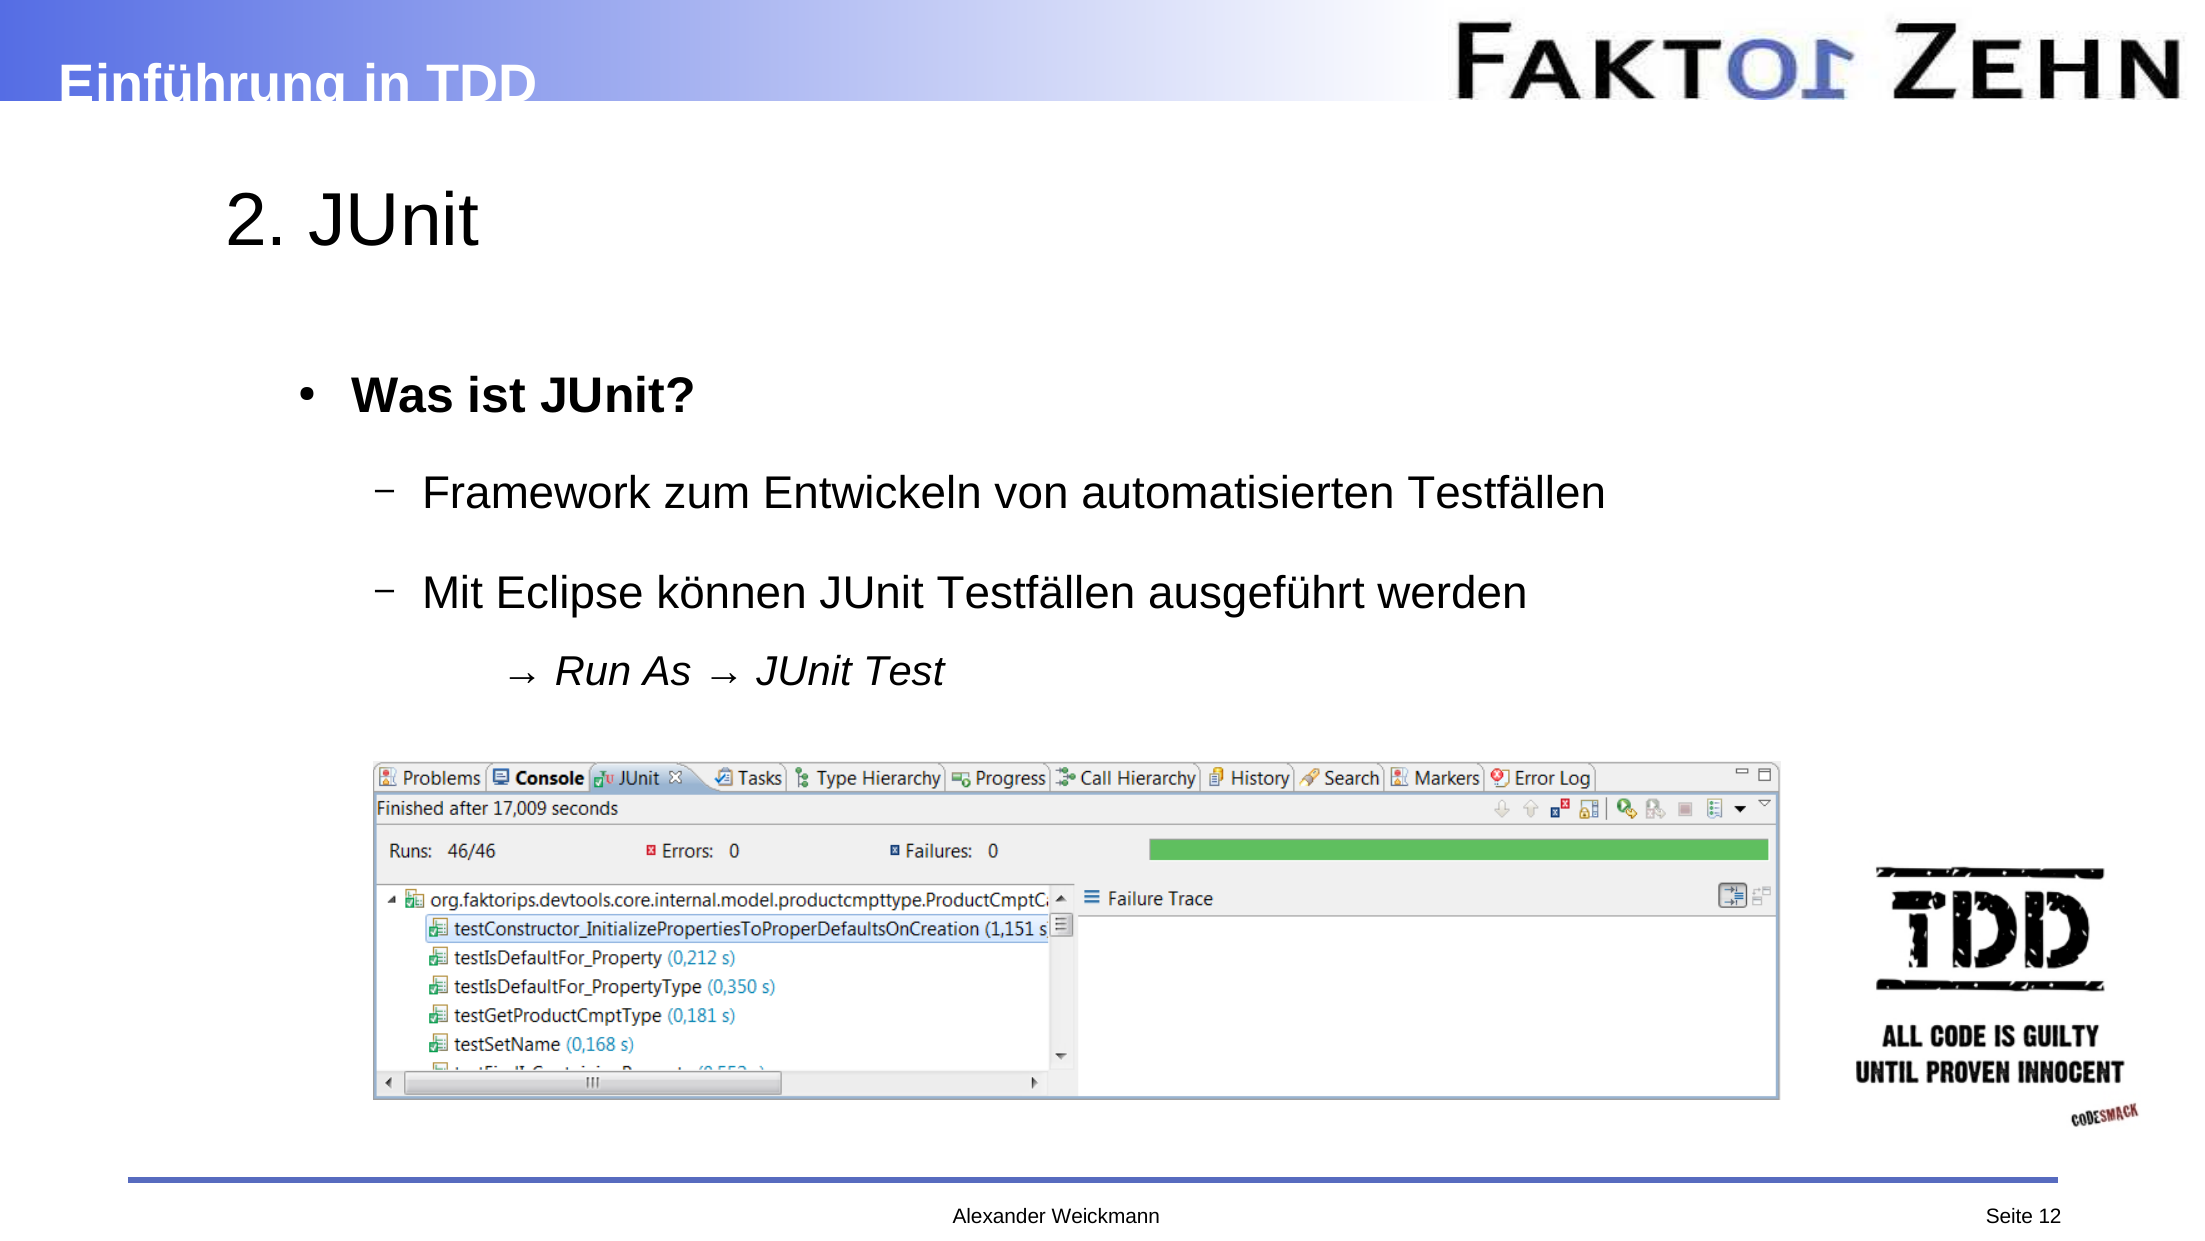

# 2. JUnit
Was ist JUnit?
Framework zum Entwickeln von automatisierten Testfällen
Mit Eclipse können JUnit Testfällen ausgeführt werden
		→ Run As → JUnit Test